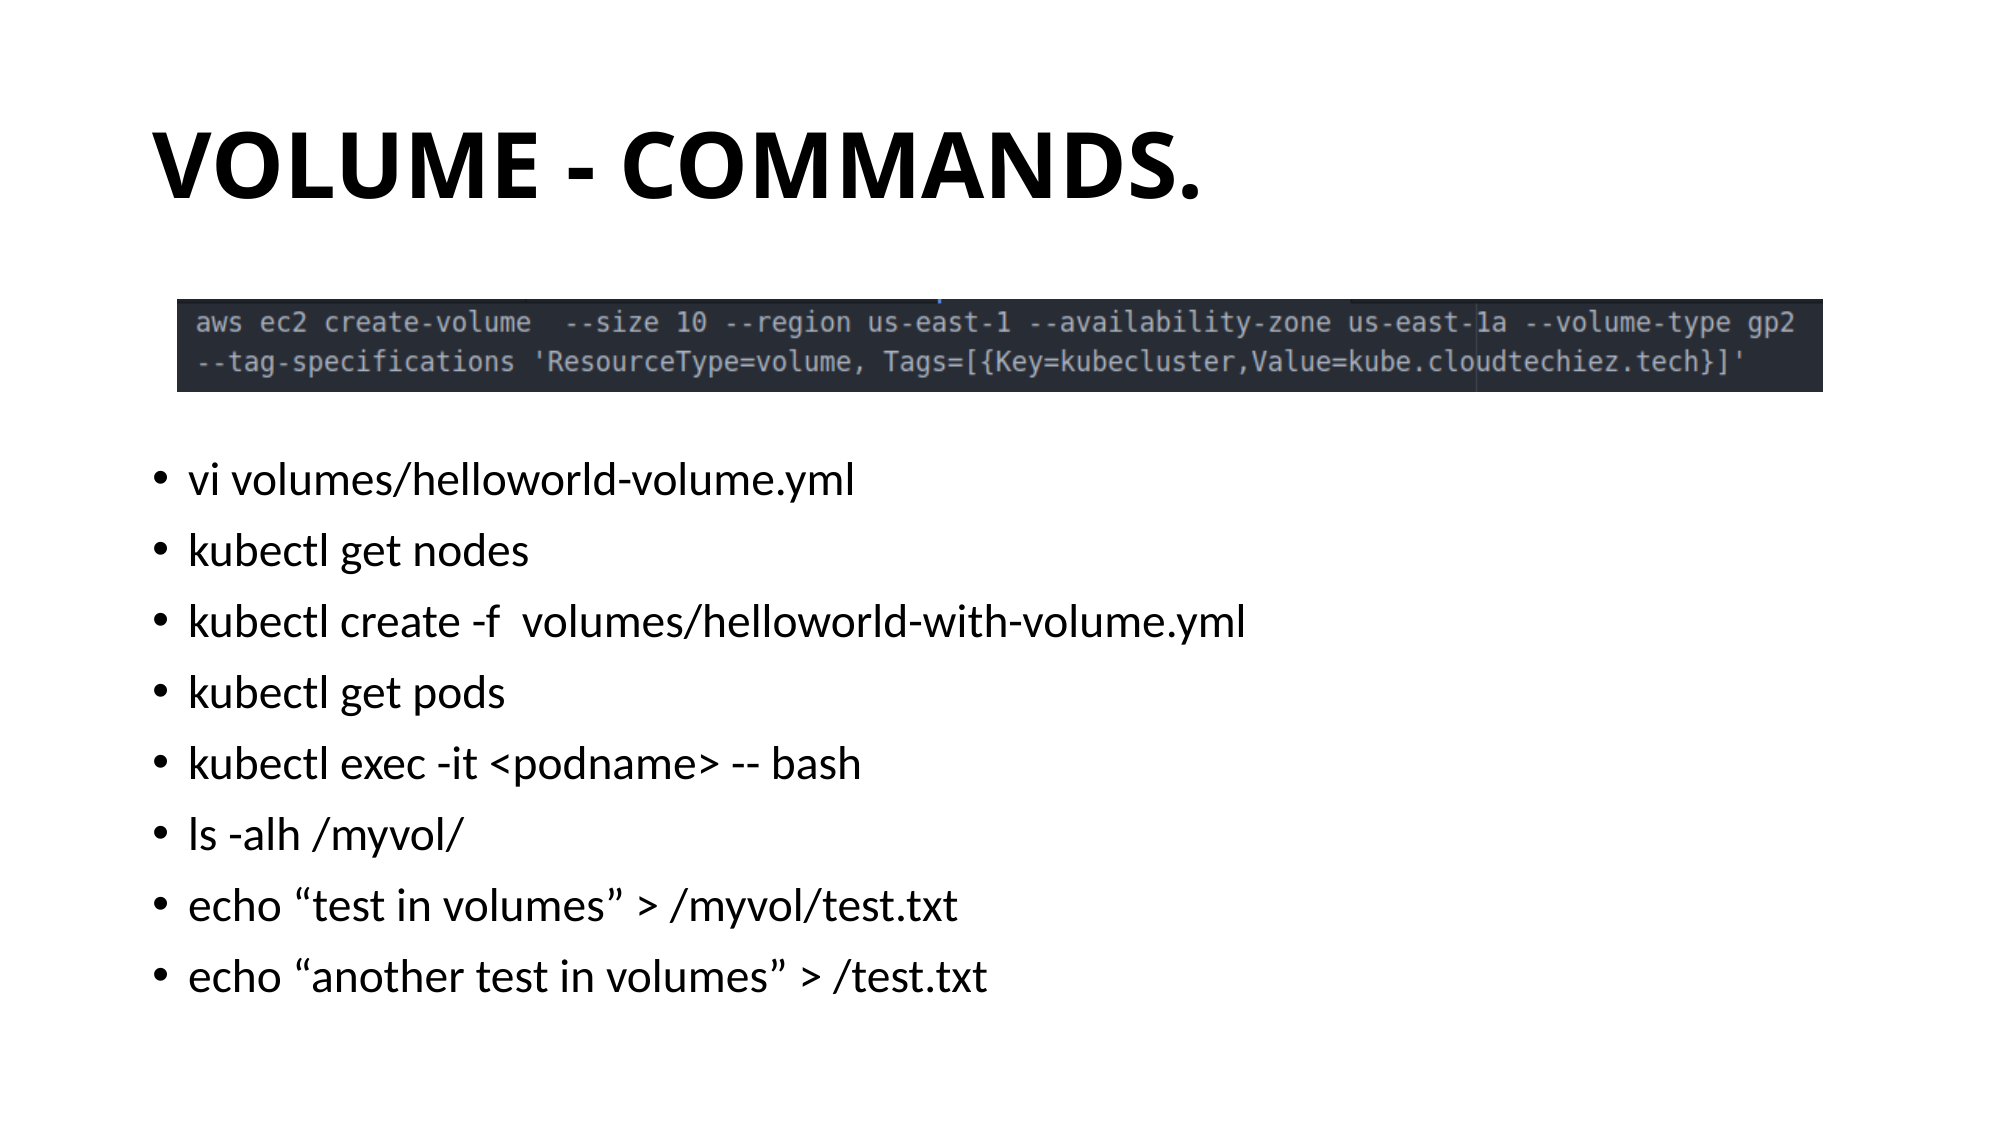

# VOLUME - COMMANDS.
vi volumes/helloworld-volume.yml
kubectl get nodes
kubectl create -f volumes/helloworld-with-volume.yml
kubectl get pods
kubectl exec -it <podname> -- bash
ls -alh /myvol/
echo “test in volumes” > /myvol/test.txt
echo “another test in volumes” > /test.txt